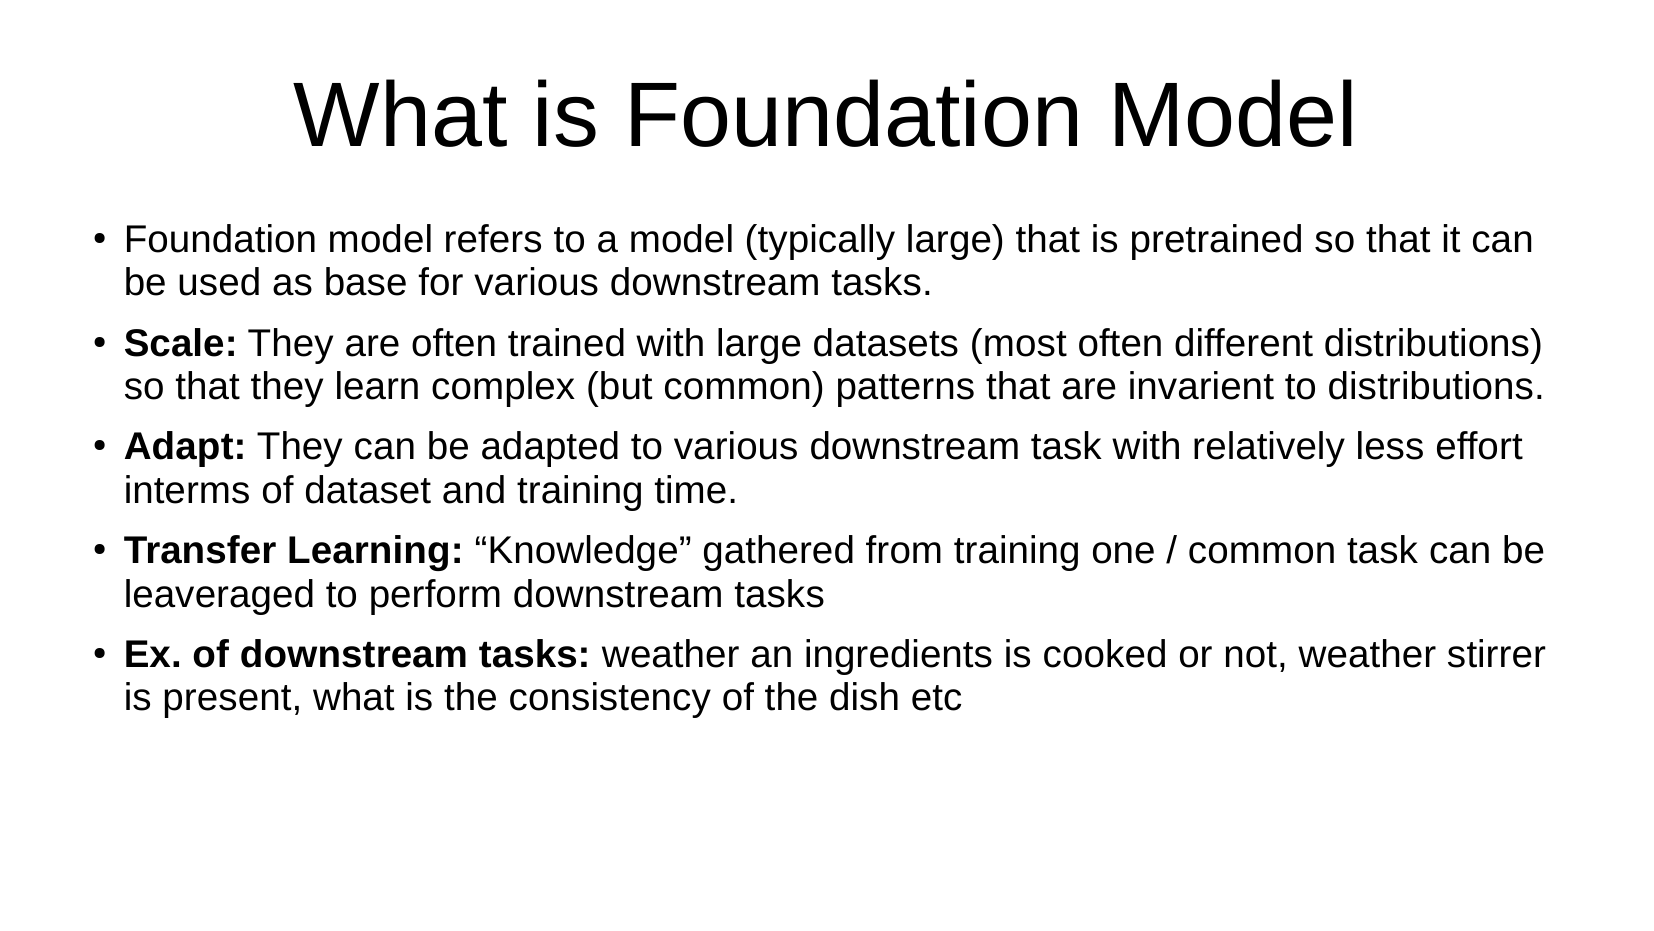

# What is Foundation Model
Foundation model refers to a model (typically large) that is pretrained so that it can be used as base for various downstream tasks.
Scale: They are often trained with large datasets (most often different distributions) so that they learn complex (but common) patterns that are invarient to distributions.
Adapt: They can be adapted to various downstream task with relatively less effort interms of dataset and training time.
Transfer Learning: “Knowledge” gathered from training one / common task can be leaveraged to perform downstream tasks
Ex. of downstream tasks: weather an ingredients is cooked or not, weather stirrer is present, what is the consistency of the dish etc